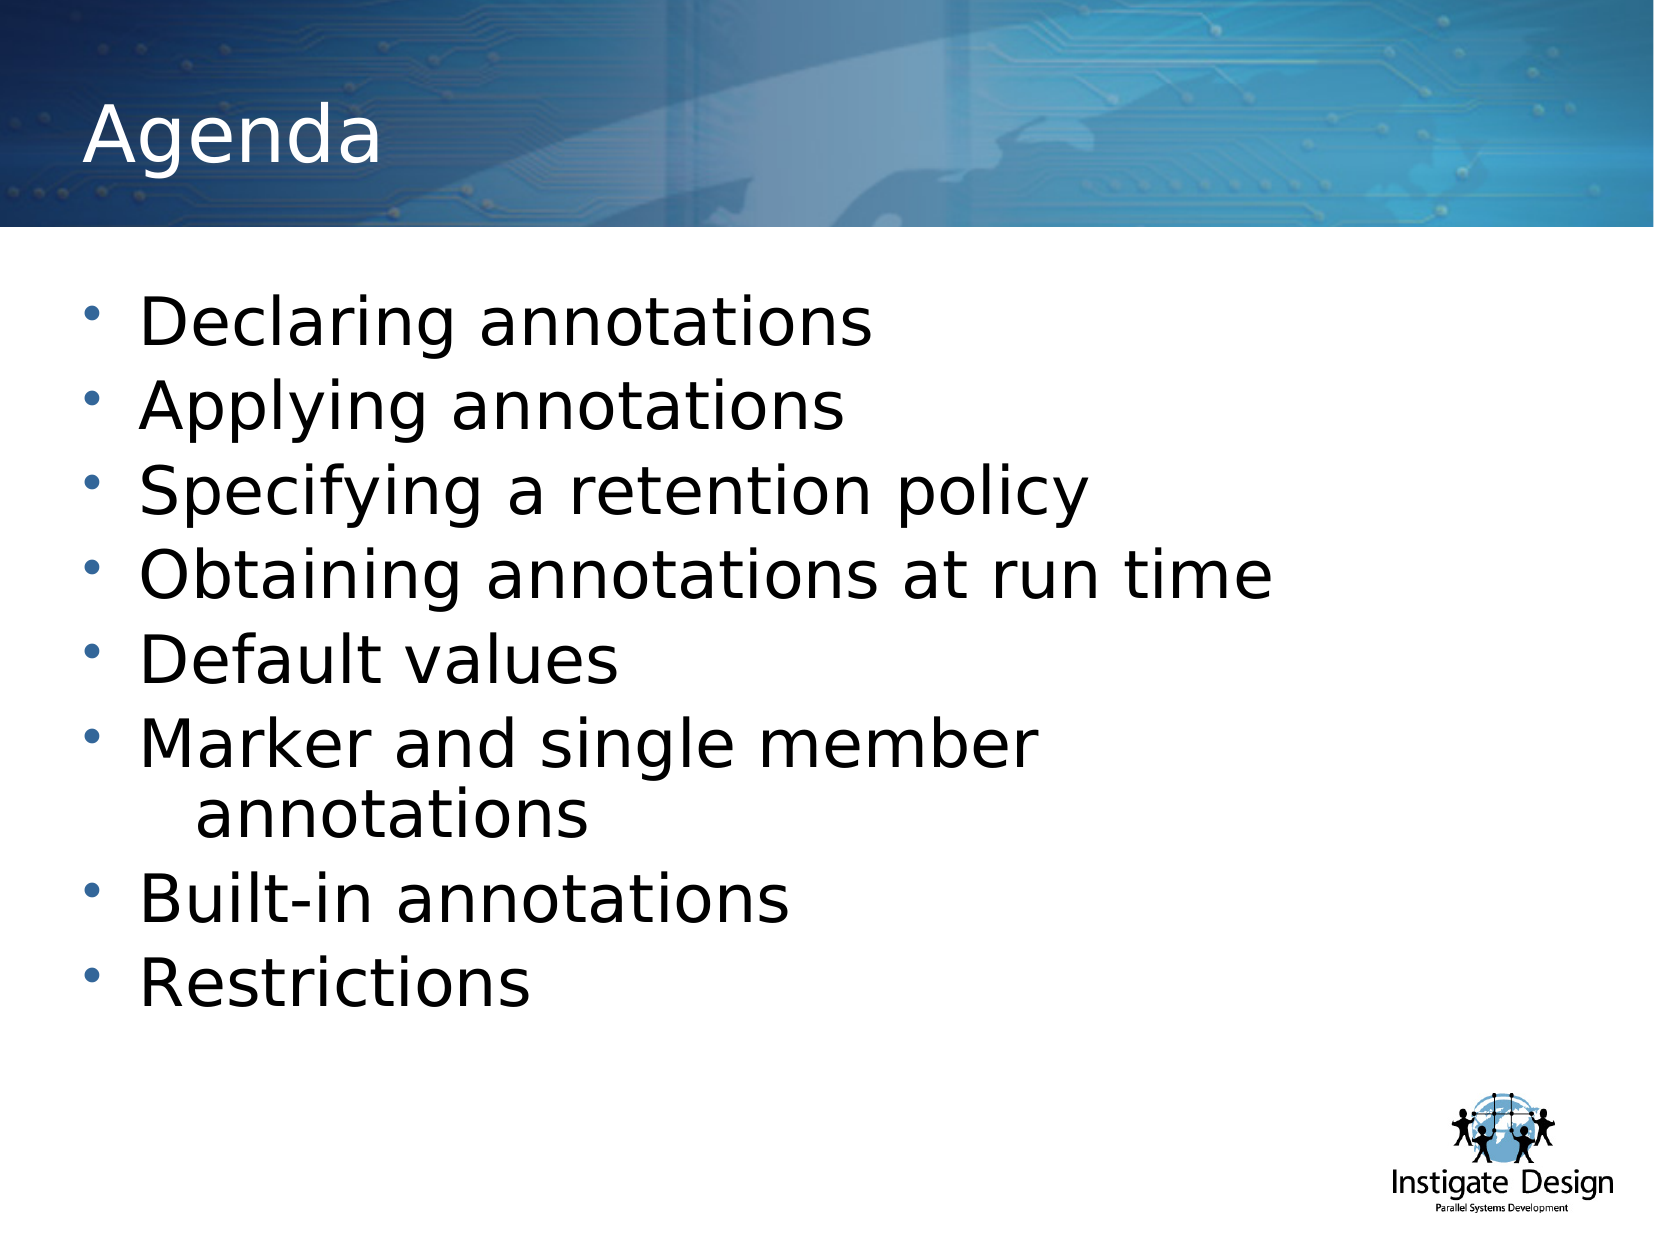

# Agenda
Declaring annotations
Applying annotations
Specifying a retention policy
Obtaining annotations at run time
Default values
Marker and single member annotations
Built-in annotations
Restrictions